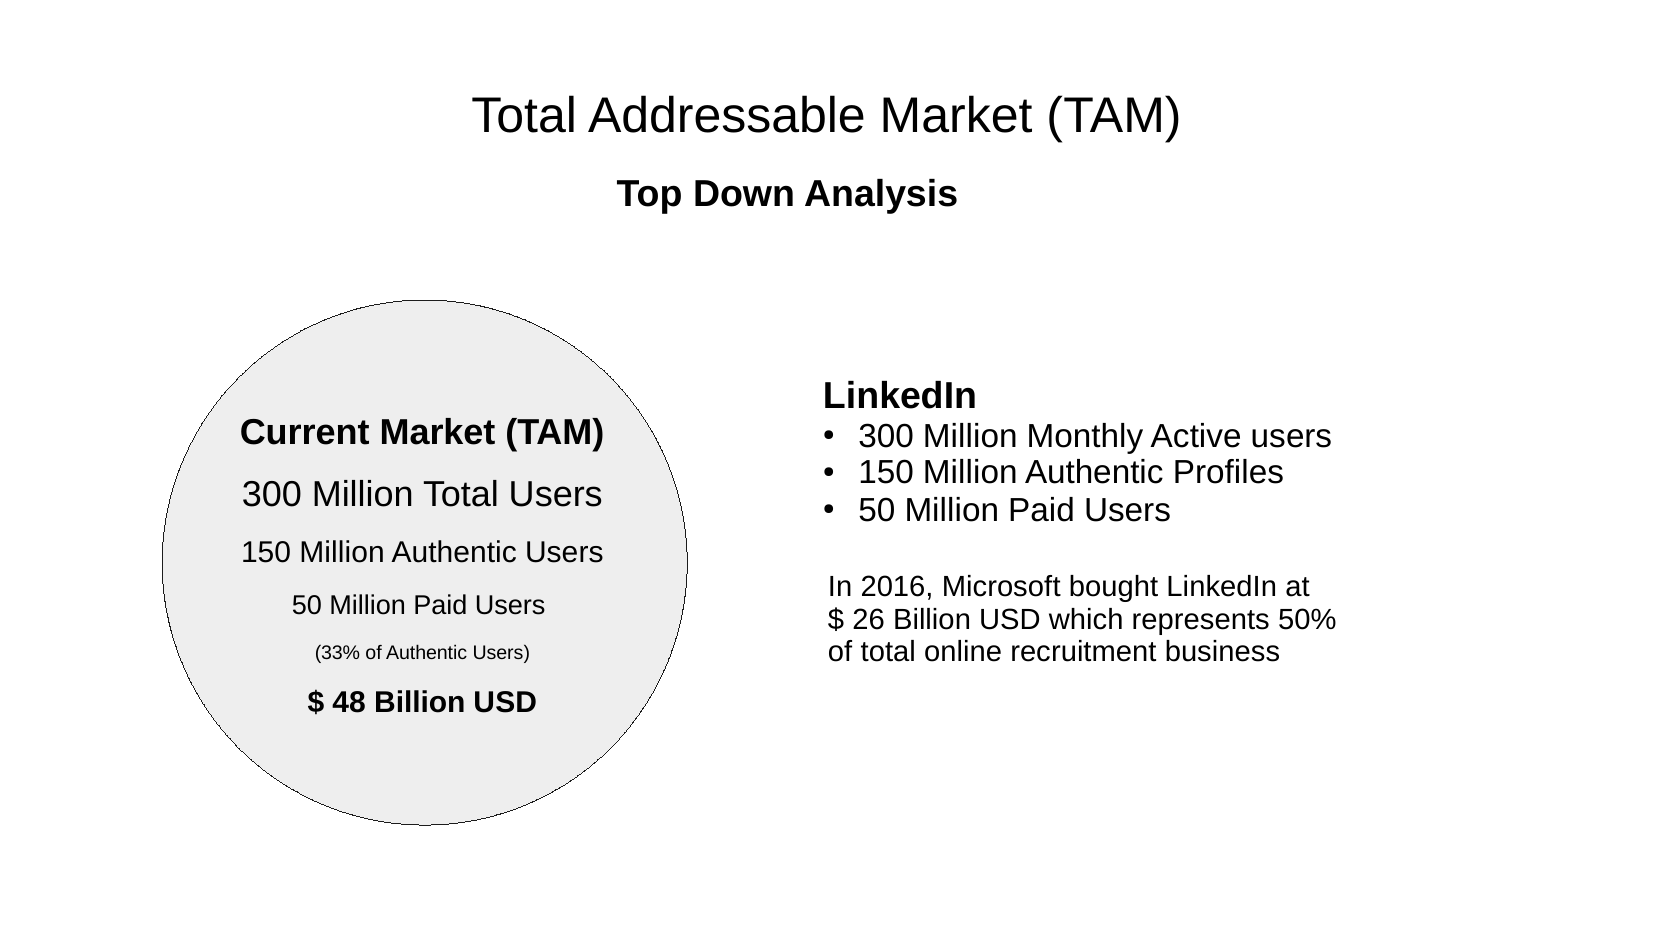

# Total Addressable Market (TAM)
Top Down Analysis
Current Market (TAM)
300 Million Total Users
150 Million Authentic Users
50 Million Paid Users
(33% of Authentic Users)
$ 48 Billion USD
LinkedIn
300 Million Monthly Active users
150 Million Authentic Profiles
50 Million Paid Users
In 2016, Microsoft bought LinkedIn at
$ 26 Billion USD which represents 50%
of total online recruitment business